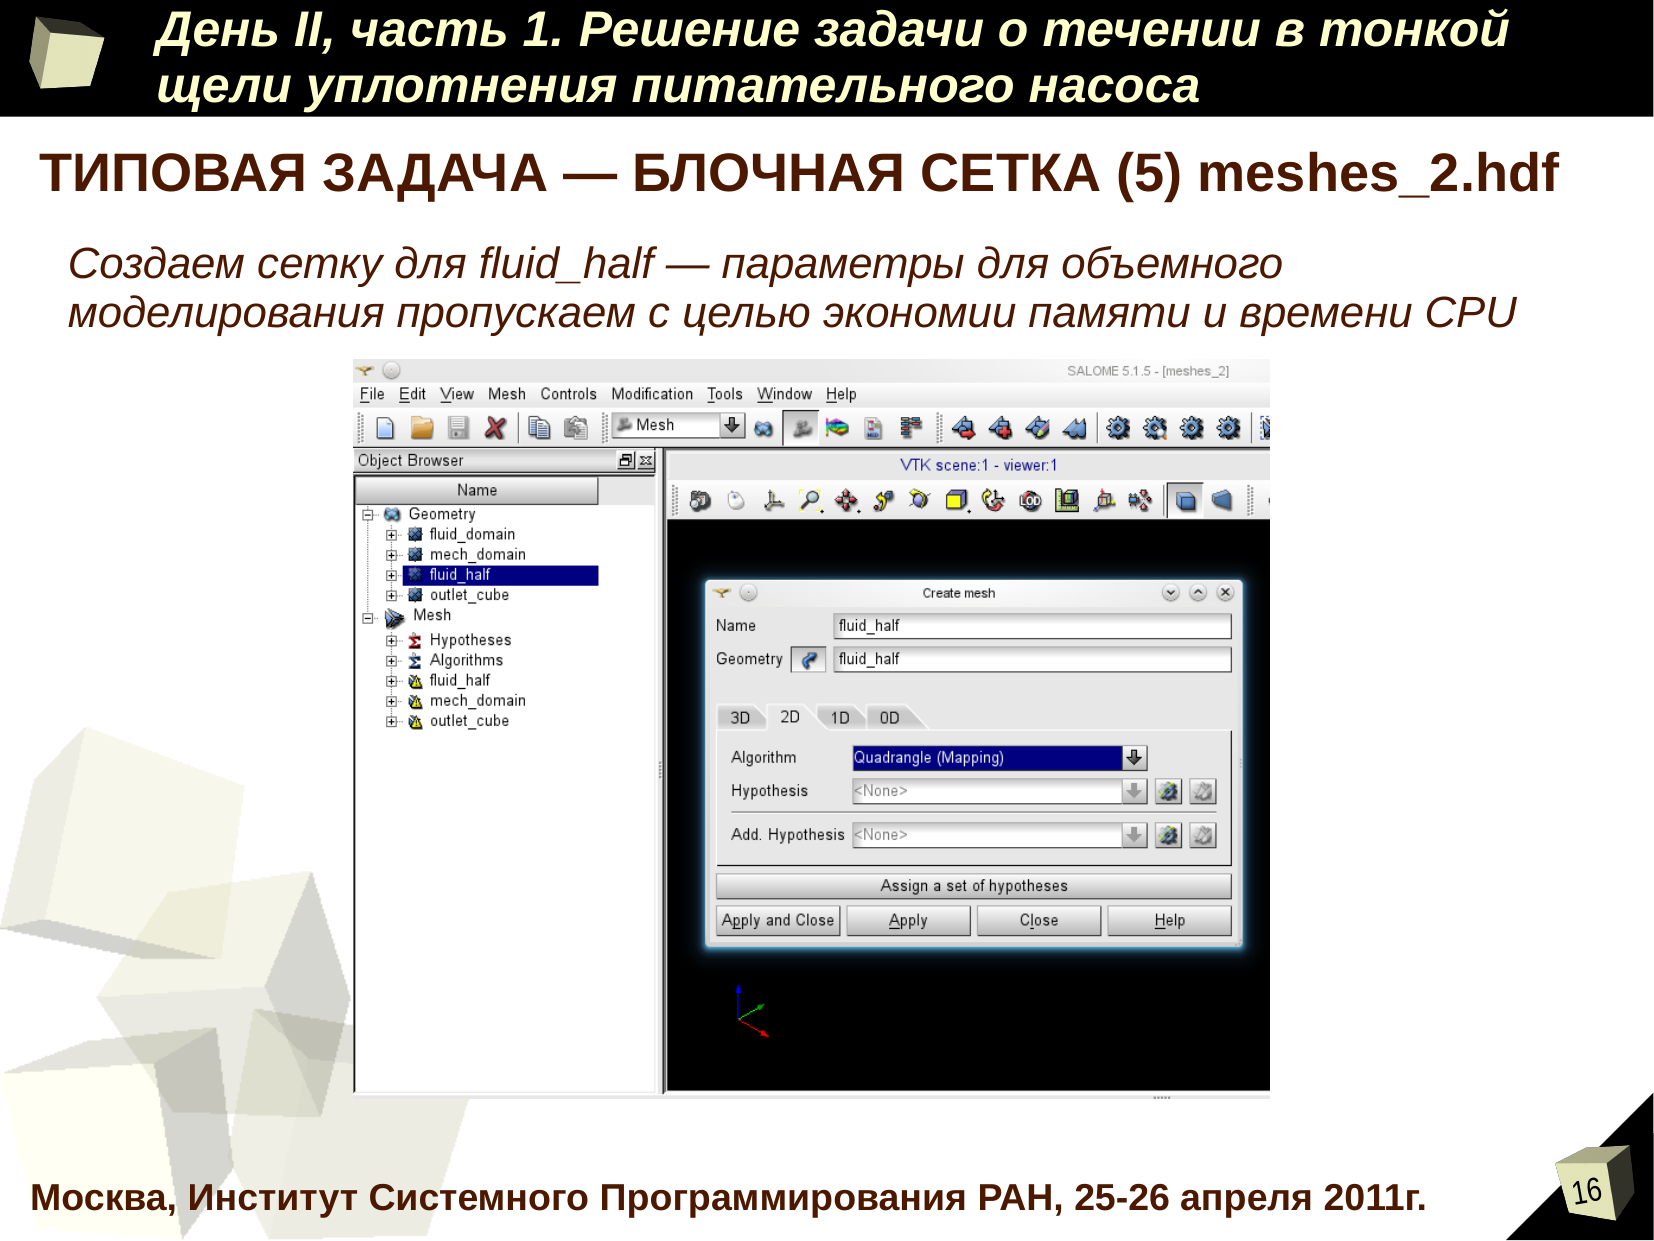

ТИПОВАЯ ЗАДАЧА — БЛОЧНАЯ СЕТКА (5) meshes_2.hdf
Создаем сетку для fluid_half — параметры для объемного моделирования пропускаем с целью экономии памяти и времени CPU